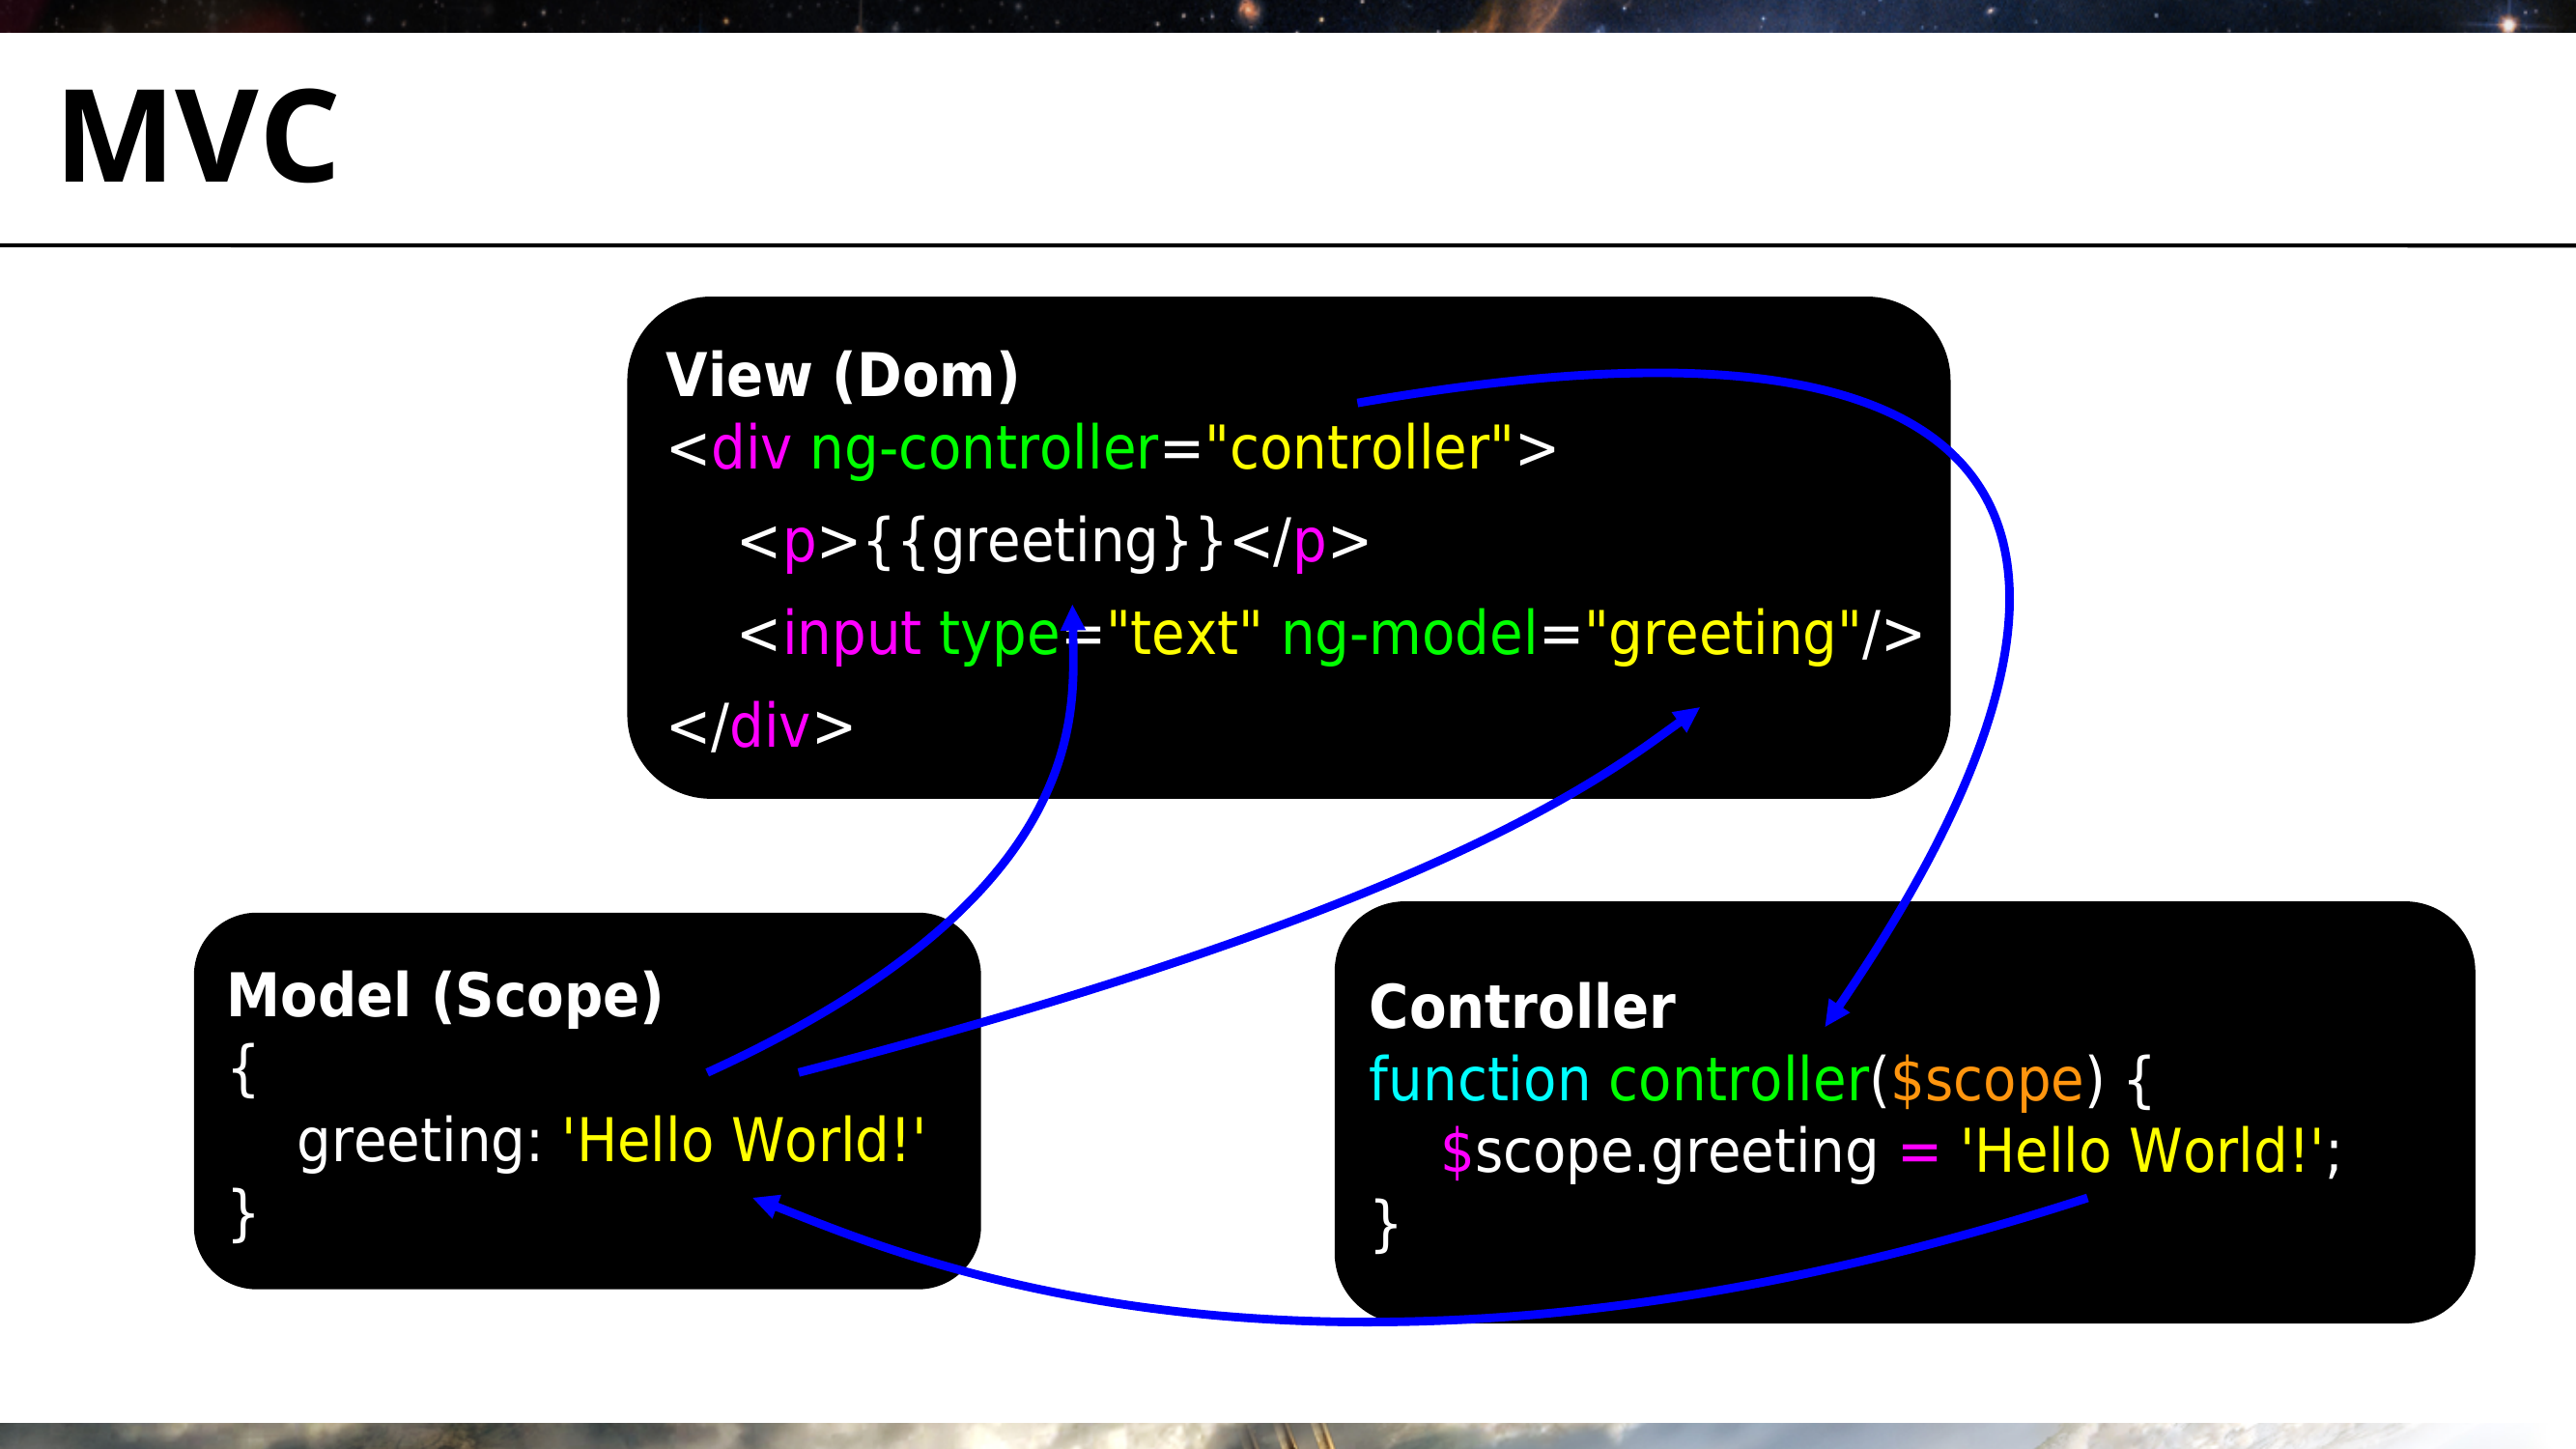

MVC
View (Dom)
<div ng-controller="controller">
	<p>{{greeting}}</p>
	<input type="text" ng-model="greeting"/>
</div>
Controller
function controller($scope) {
	$scope.greeting = 'Hello World!';
}
Model (Scope)
{
	greeting: 'Hello World!'
}